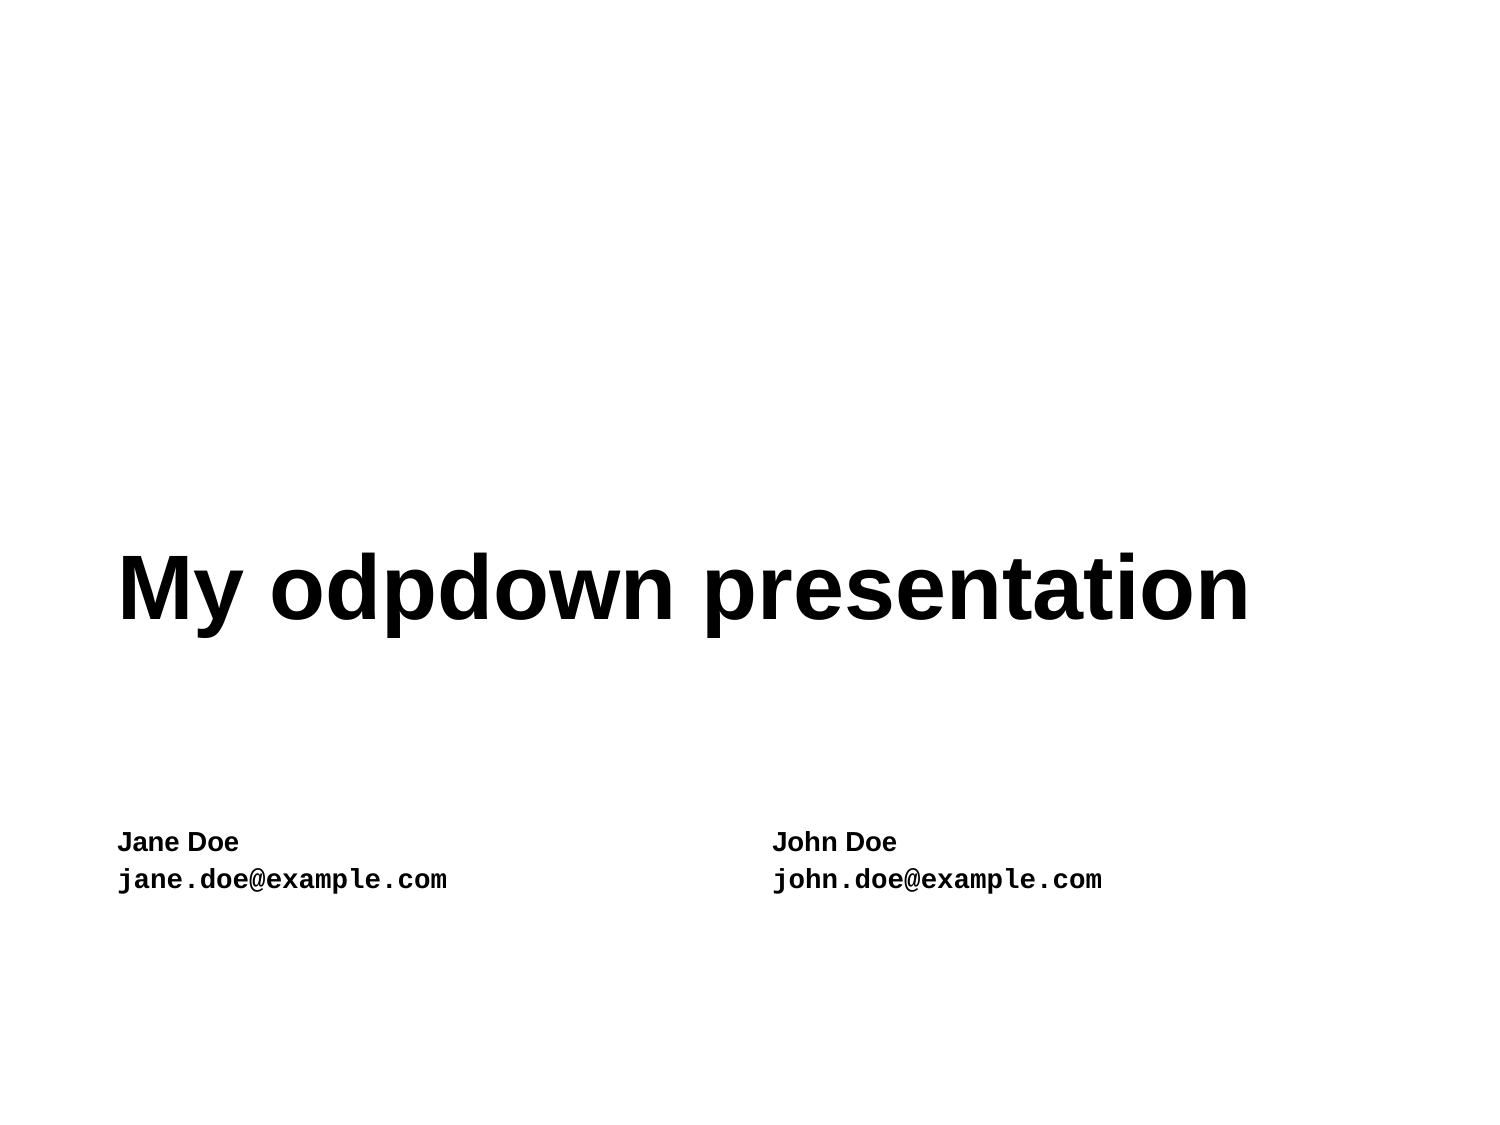

# My odpdown presentation
Jane Doe
jane.doe@example.com
John Doe
john.doe@example.com